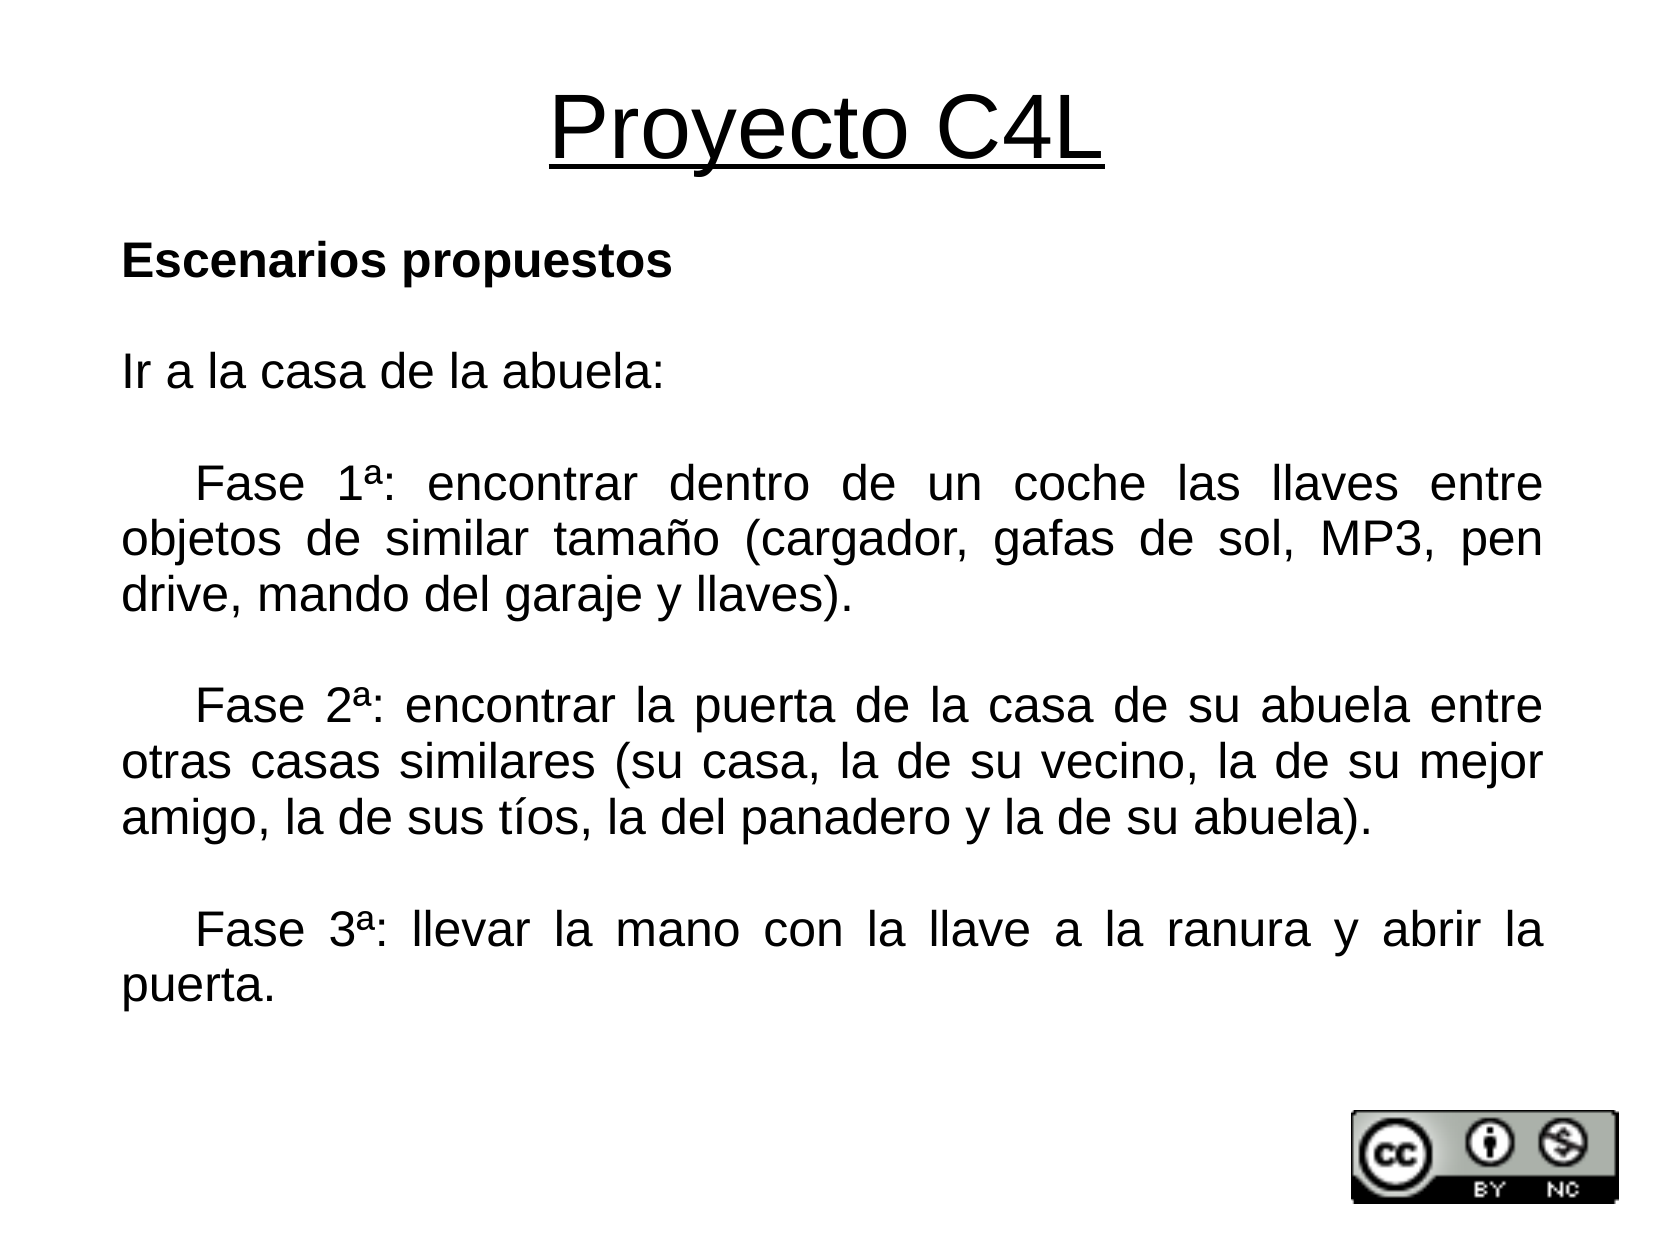

# Proyecto C4L
Escenarios propuestos
Ir a la casa de la abuela:
	Fase 1ª: encontrar dentro de un coche las llaves entre objetos de similar tamaño (cargador, gafas de sol, MP3, pen drive, mando del garaje y llaves).
	Fase 2ª: encontrar la puerta de la casa de su abuela entre otras casas similares (su casa, la de su vecino, la de su mejor amigo, la de sus tíos, la del panadero y la de su abuela).
	Fase 3ª: llevar la mano con la llave a la ranura y abrir la puerta.